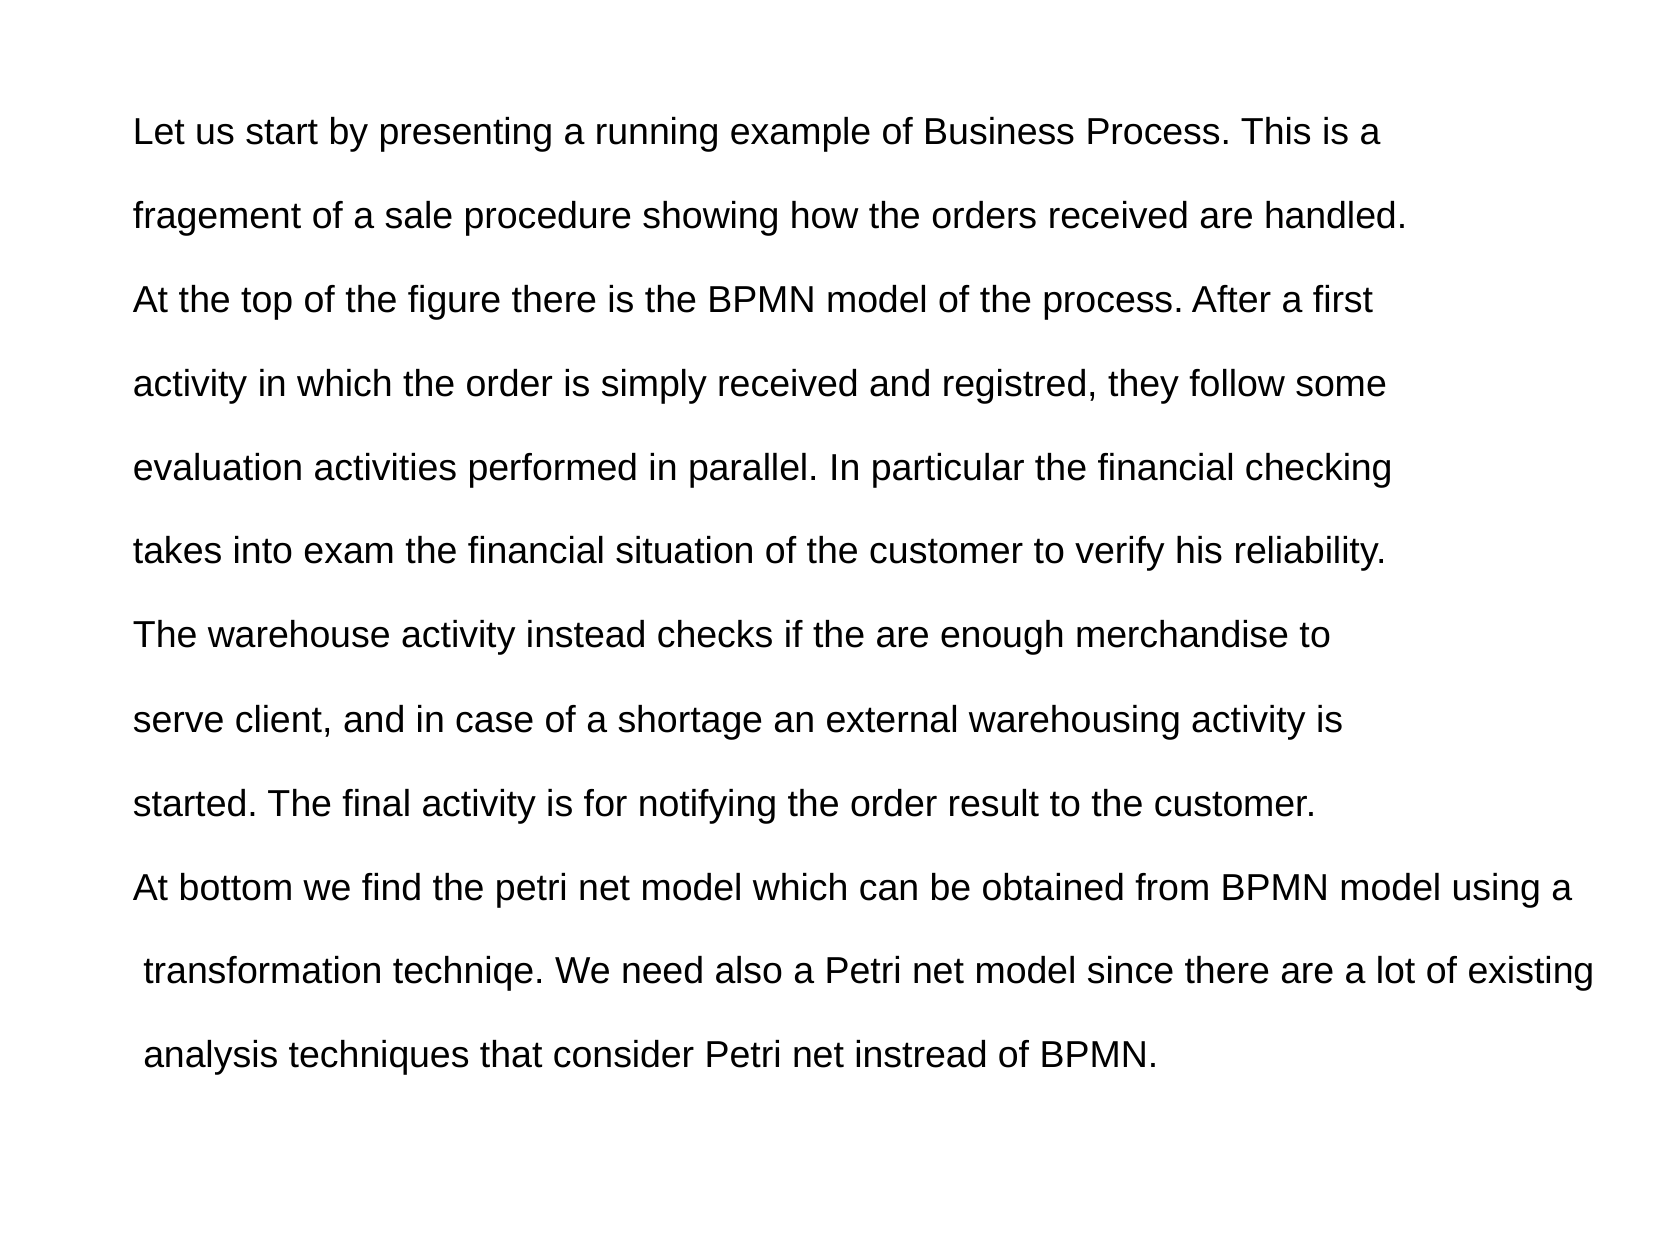

Let us start by presenting a running example of Business Process. This is a
fragement of a sale procedure showing how the orders received are handled.
At the top of the figure there is the BPMN model of the process. After a first
activity in which the order is simply received and registred, they follow some
evaluation activities performed in parallel. In particular the financial checking
takes into exam the financial situation of the customer to verify his reliability.
The warehouse activity instead checks if the are enough merchandise to
serve client, and in case of a shortage an external warehousing activity is
started. The final activity is for notifying the order result to the customer.
At bottom we find the petri net model which can be obtained from BPMN model using a
 transformation techniqe. We need also a Petri net model since there are a lot of existing
 analysis techniques that consider Petri net instread of BPMN.